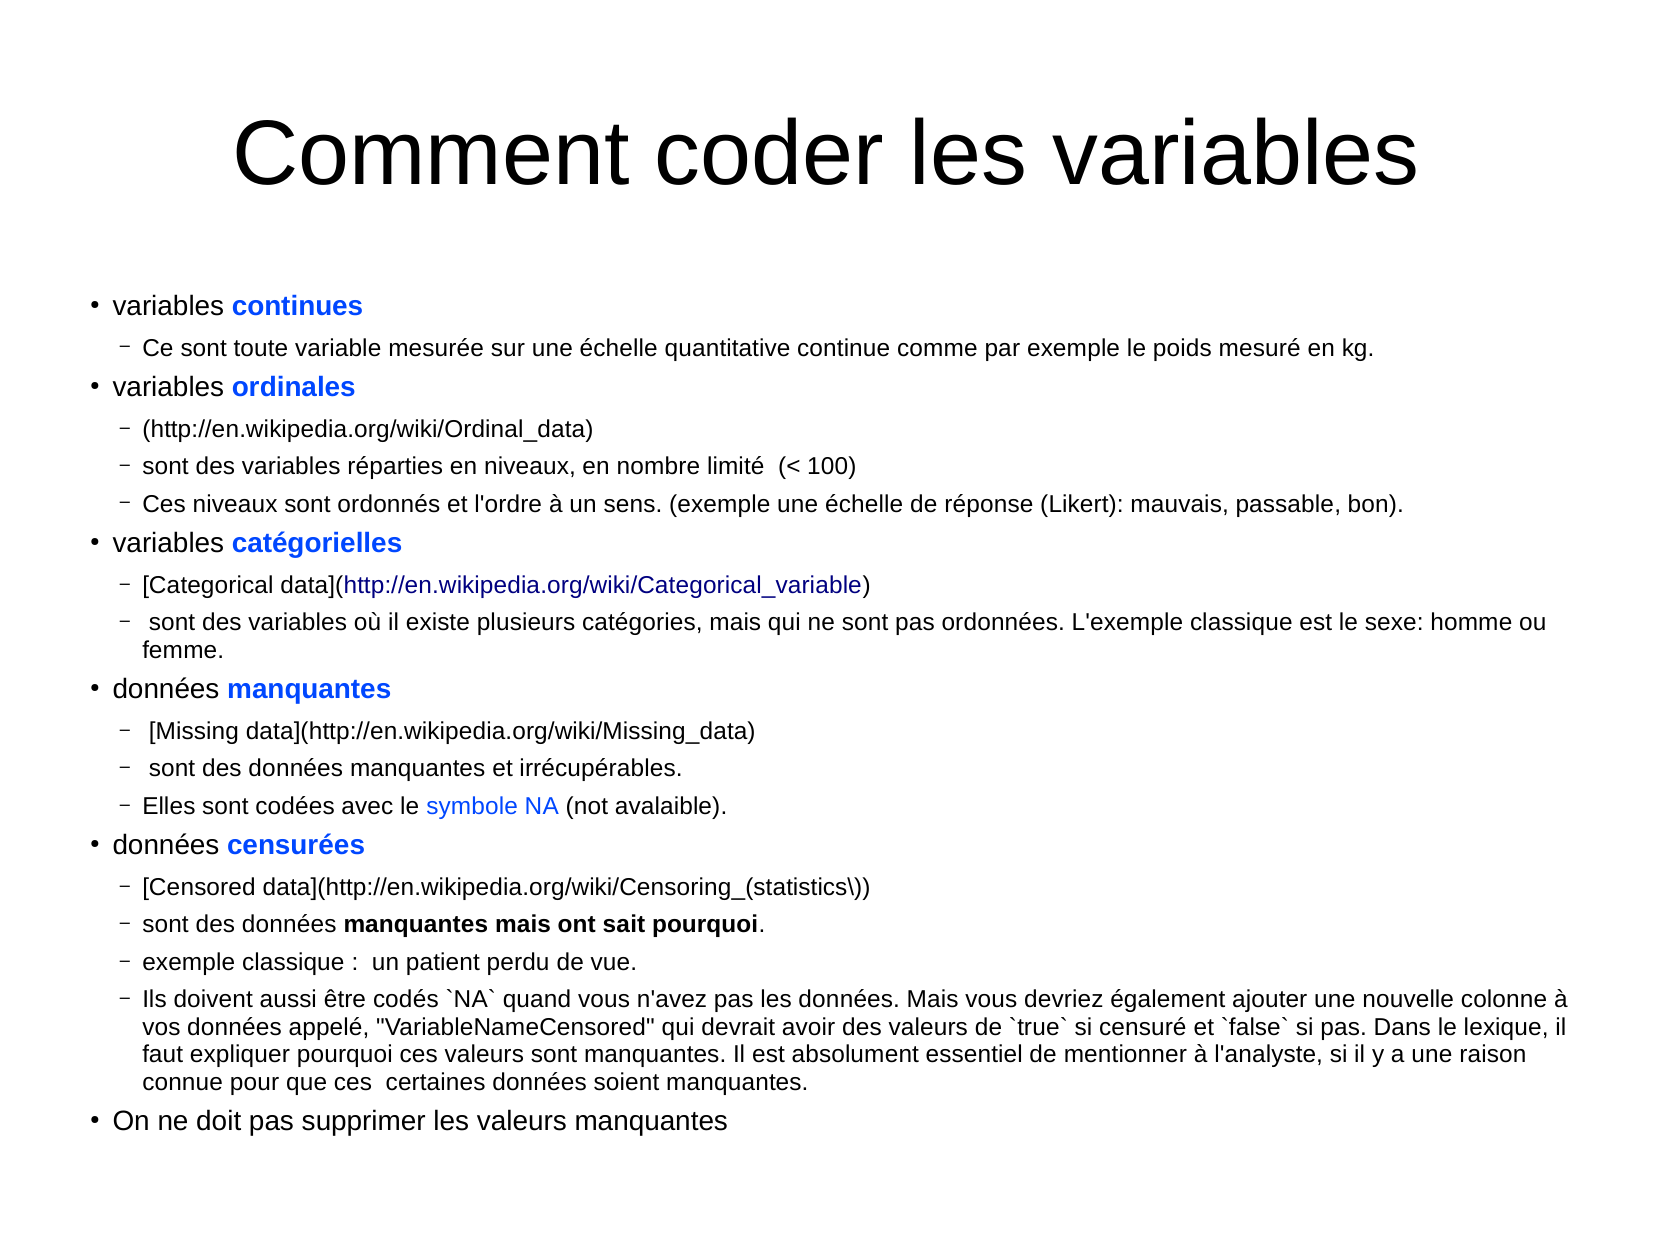

# Comment coder les variables
variables continues
Ce sont toute variable mesurée sur une échelle quantitative continue comme par exemple le poids mesuré en kg.
variables ordinales
(http://en.wikipedia.org/wiki/Ordinal_data)
sont des variables réparties en niveaux, en nombre limité (< 100)
Ces niveaux sont ordonnés et l'ordre à un sens. (exemple une échelle de réponse (Likert): mauvais, passable, bon).
variables catégorielles
[Categorical data](http://en.wikipedia.org/wiki/Categorical_variable)
 sont des variables où il existe plusieurs catégories, mais qui ne sont pas ordonnées. L'exemple classique est le sexe: homme ou femme.
données manquantes
 [Missing data](http://en.wikipedia.org/wiki/Missing_data)
 sont des données manquantes et irrécupérables.
Elles sont codées avec le symbole NA (not avalaible).
données censurées
[Censored data](http://en.wikipedia.org/wiki/Censoring_(statistics\))
sont des données manquantes mais ont sait pourquoi.
exemple classique : un patient perdu de vue.
Ils doivent aussi être codés `NA` quand vous n'avez pas les données. Mais vous devriez également ajouter une nouvelle colonne à vos données appelé, "VariableNameCensored" qui devrait avoir des valeurs de `true` si censuré et `false` si pas. Dans le lexique, il faut expliquer pourquoi ces valeurs sont manquantes. Il est absolument essentiel de mentionner à l'analyste, si il y a une raison connue pour que ces certaines données soient manquantes.
On ne doit pas supprimer les valeurs manquantes